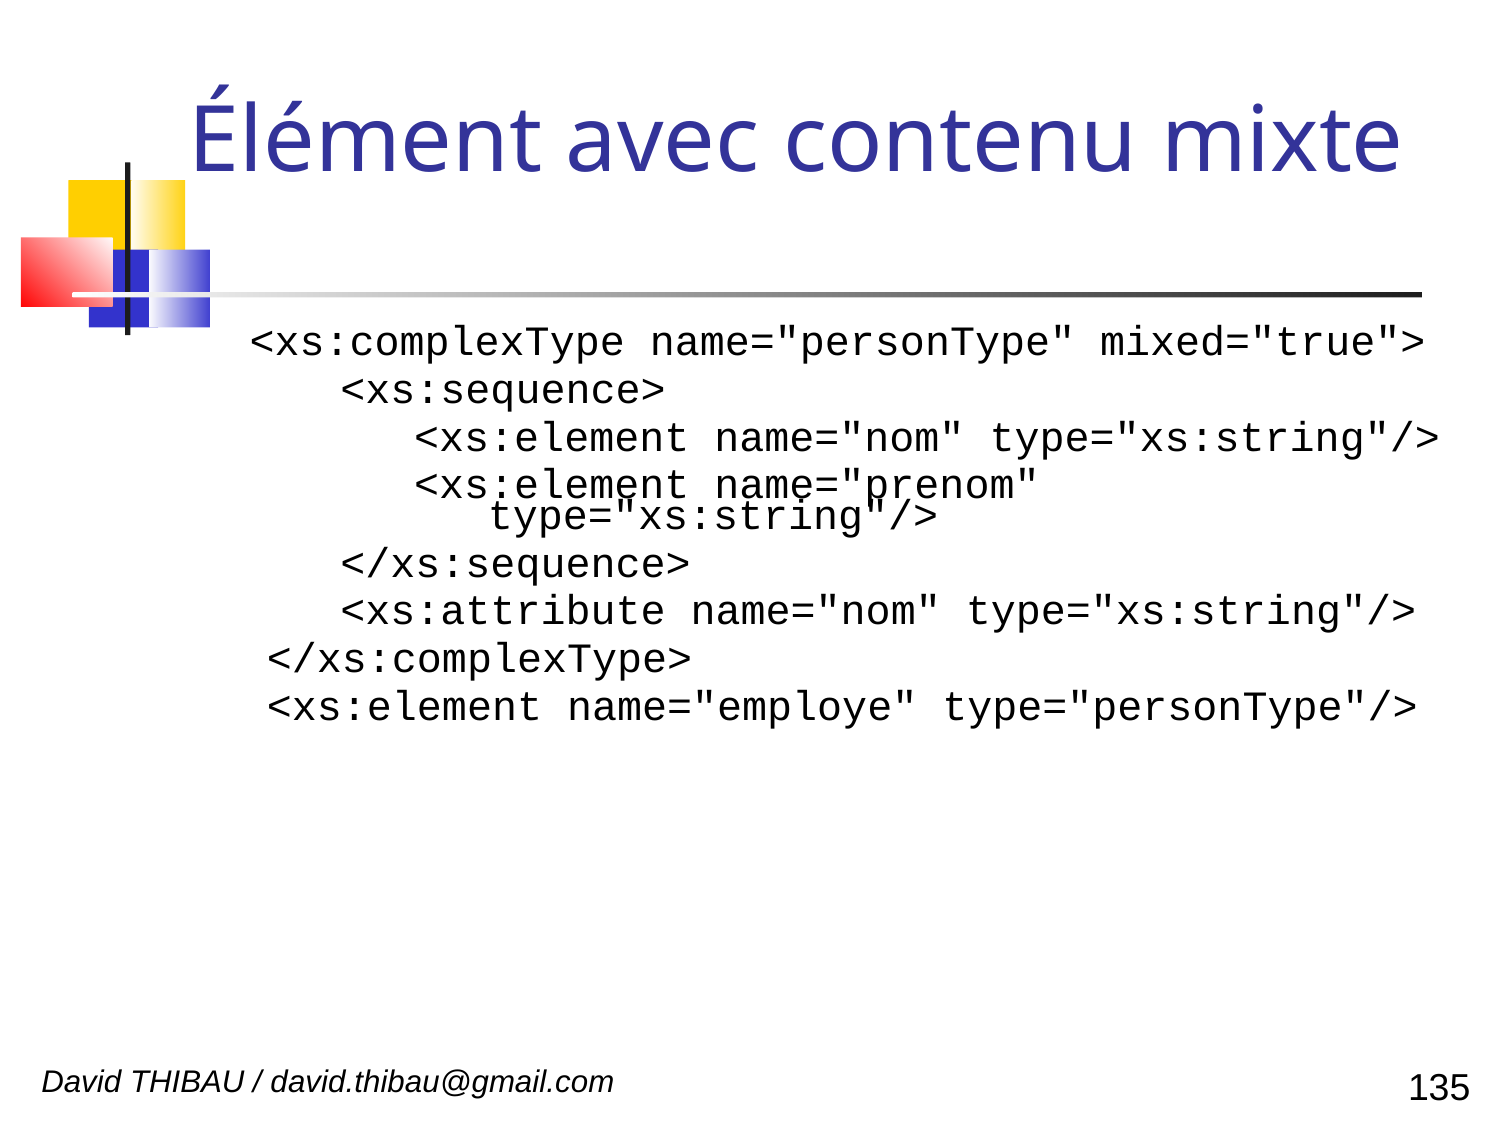

# Élément avec contenu mixte
	<xs:complexType name="personType" mixed="true">
			<xs:sequence>
				<xs:element name="nom" type="xs:string"/>
				<xs:element name="prenom"  
				type="xs:string"/>
			</xs:sequence>
			<xs:attribute name="nom" type="xs:string"/>
		</xs:complexType>
		<xs:element name="employe" type="personType"/>